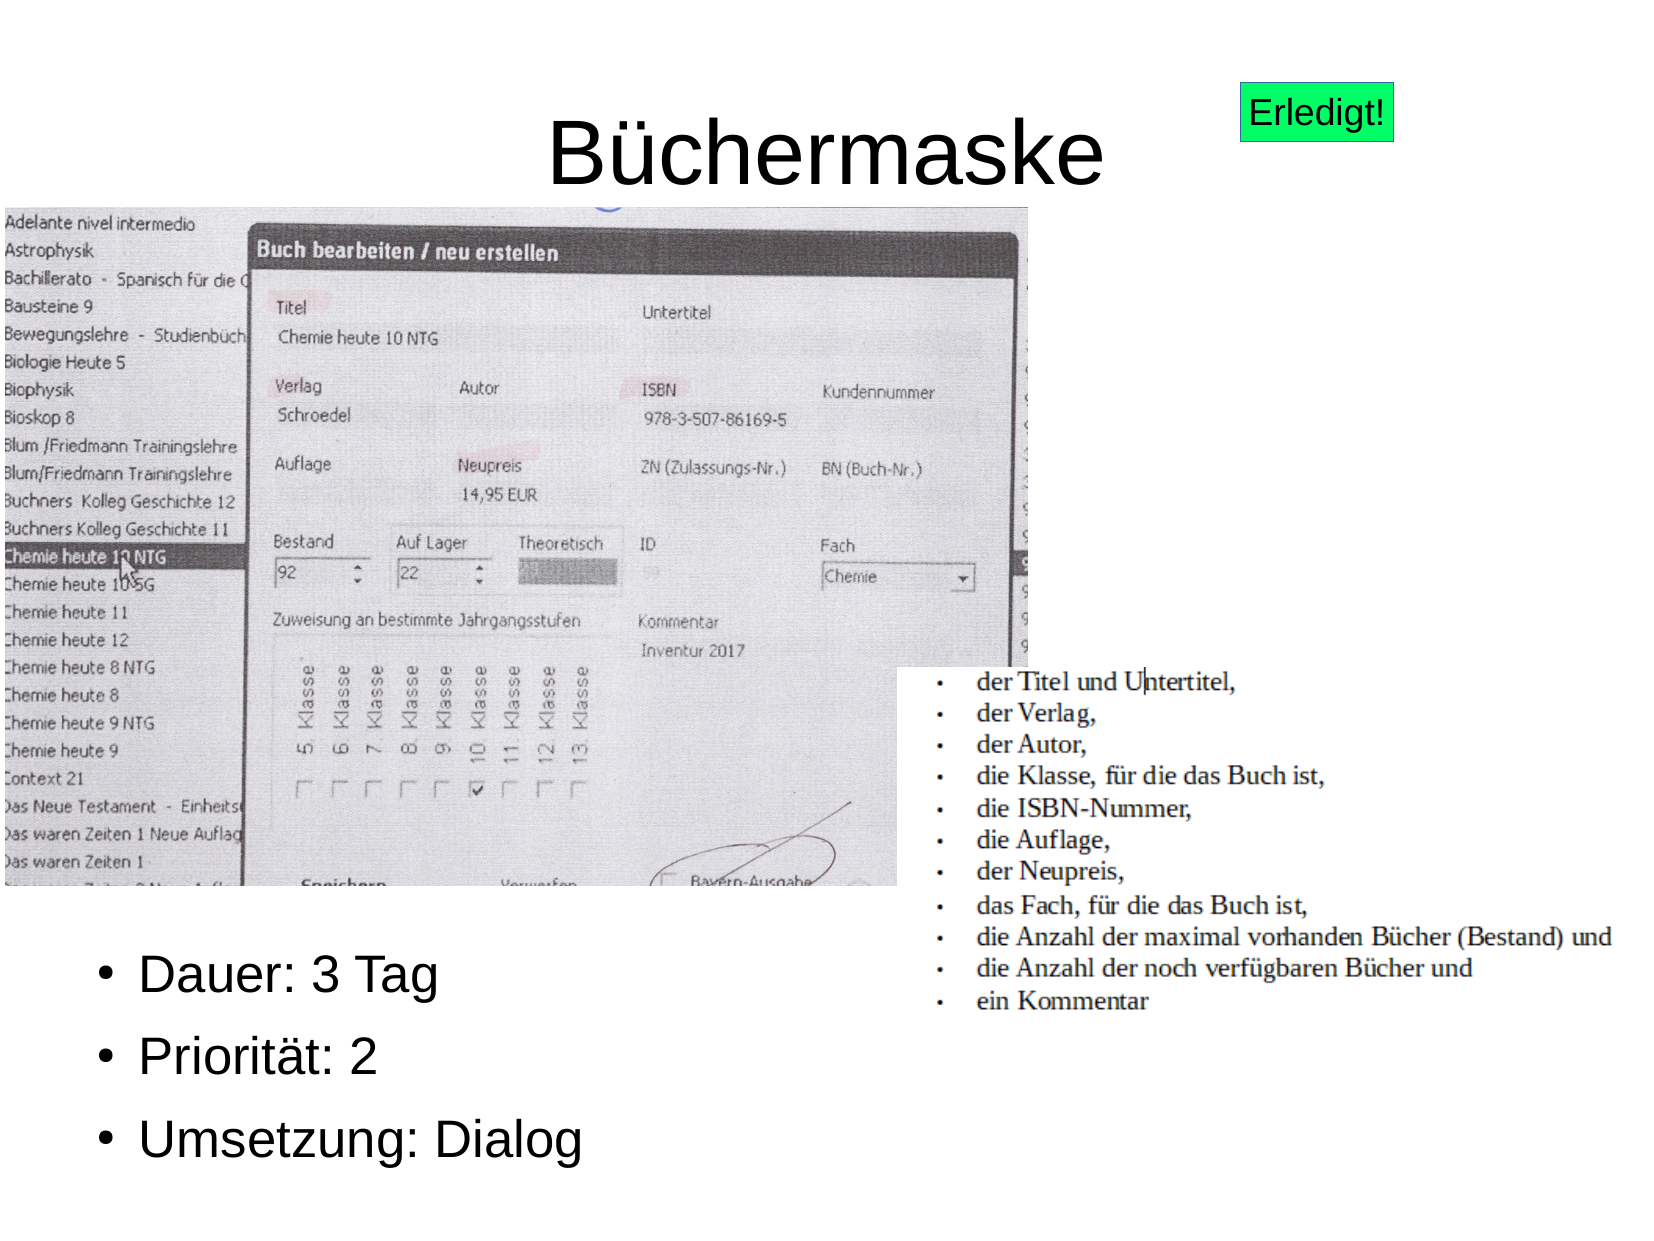

# Büchermaske
Erledigt!
Dauer: 3 Tag
Priorität: 2
Umsetzung: Dialog